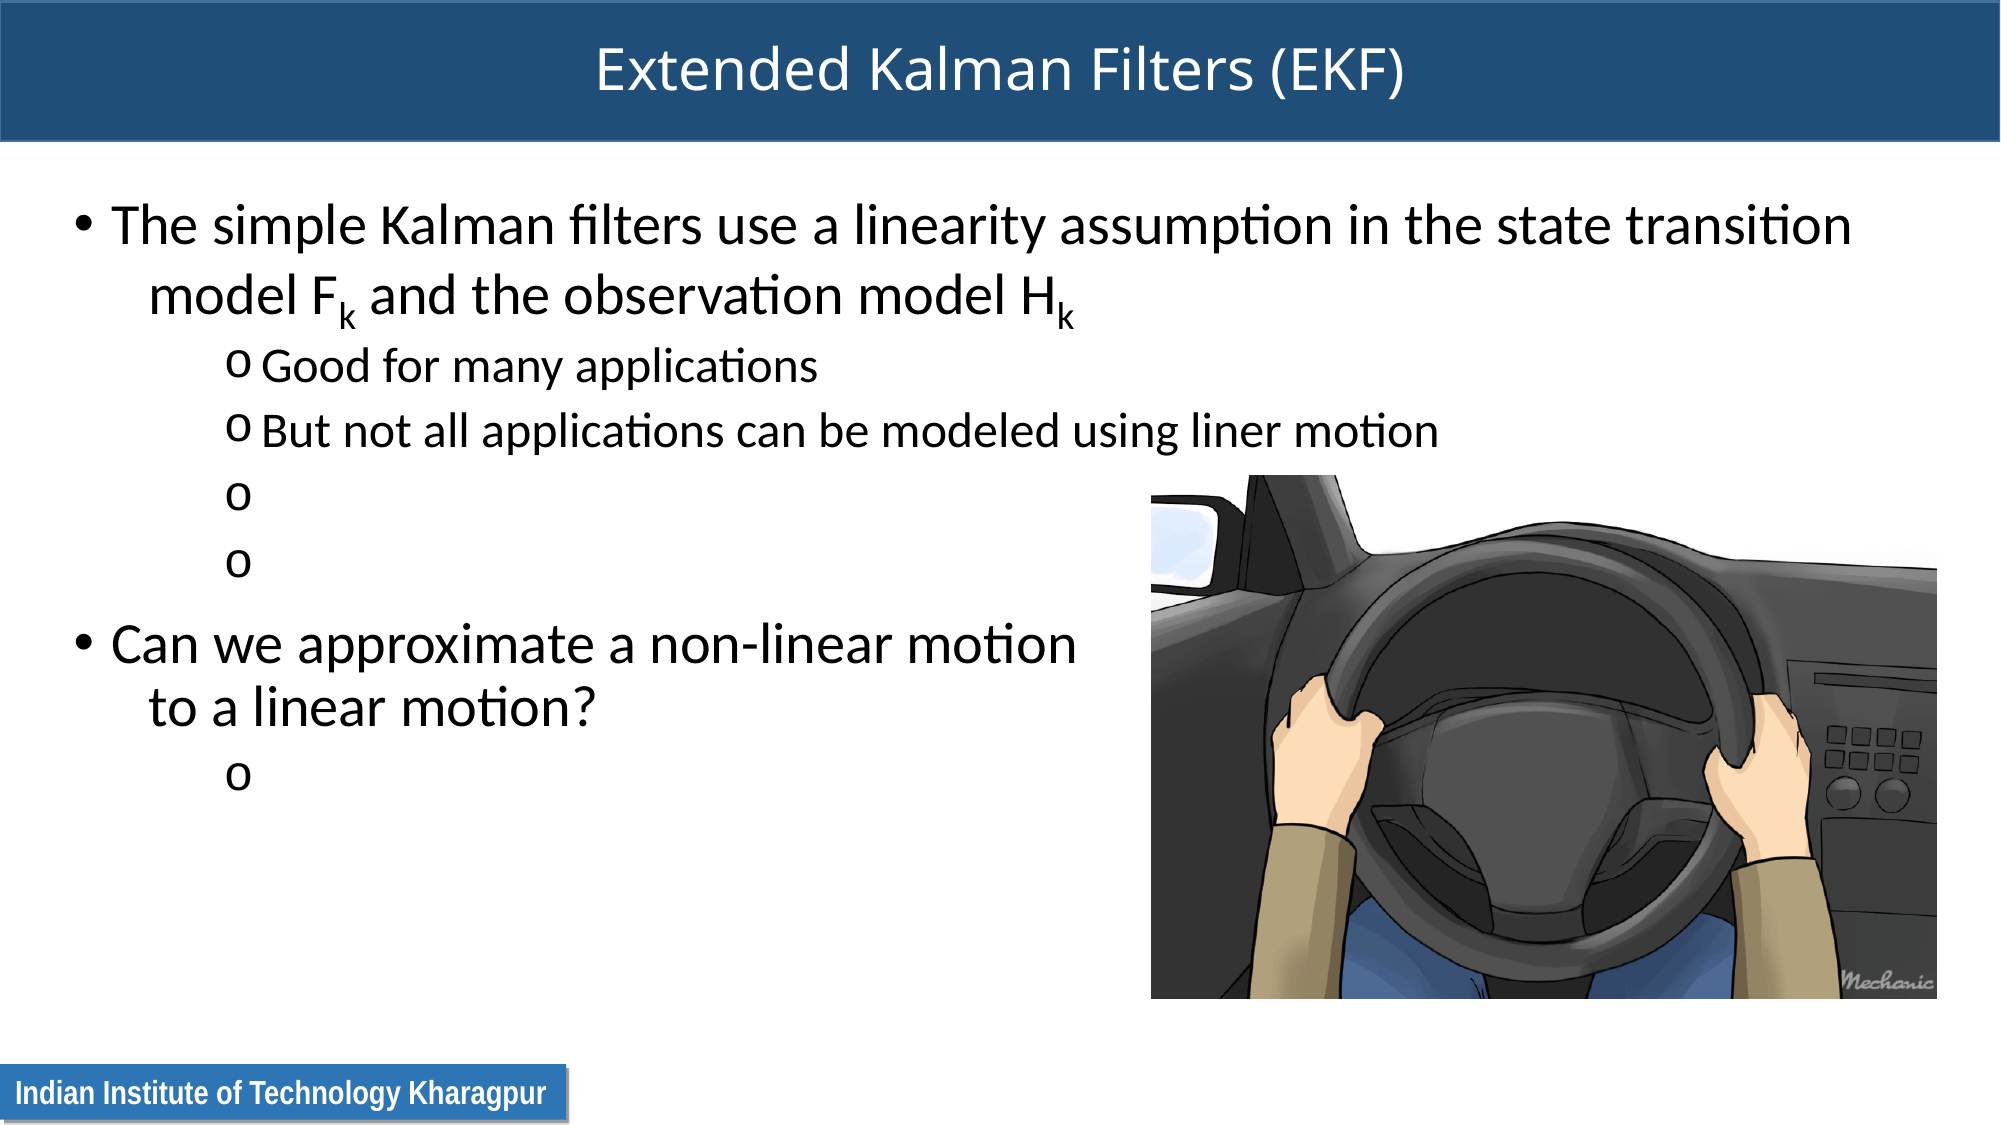

Extended Kalman Filters (EKF)
# The simple Kalman filters use a linearity assumption in the state transition model Fk and the observation model Hk
Good for many applications
But not all applications can be modeled using liner motion
Can we approximate a non-linear motion
to a linear motion?